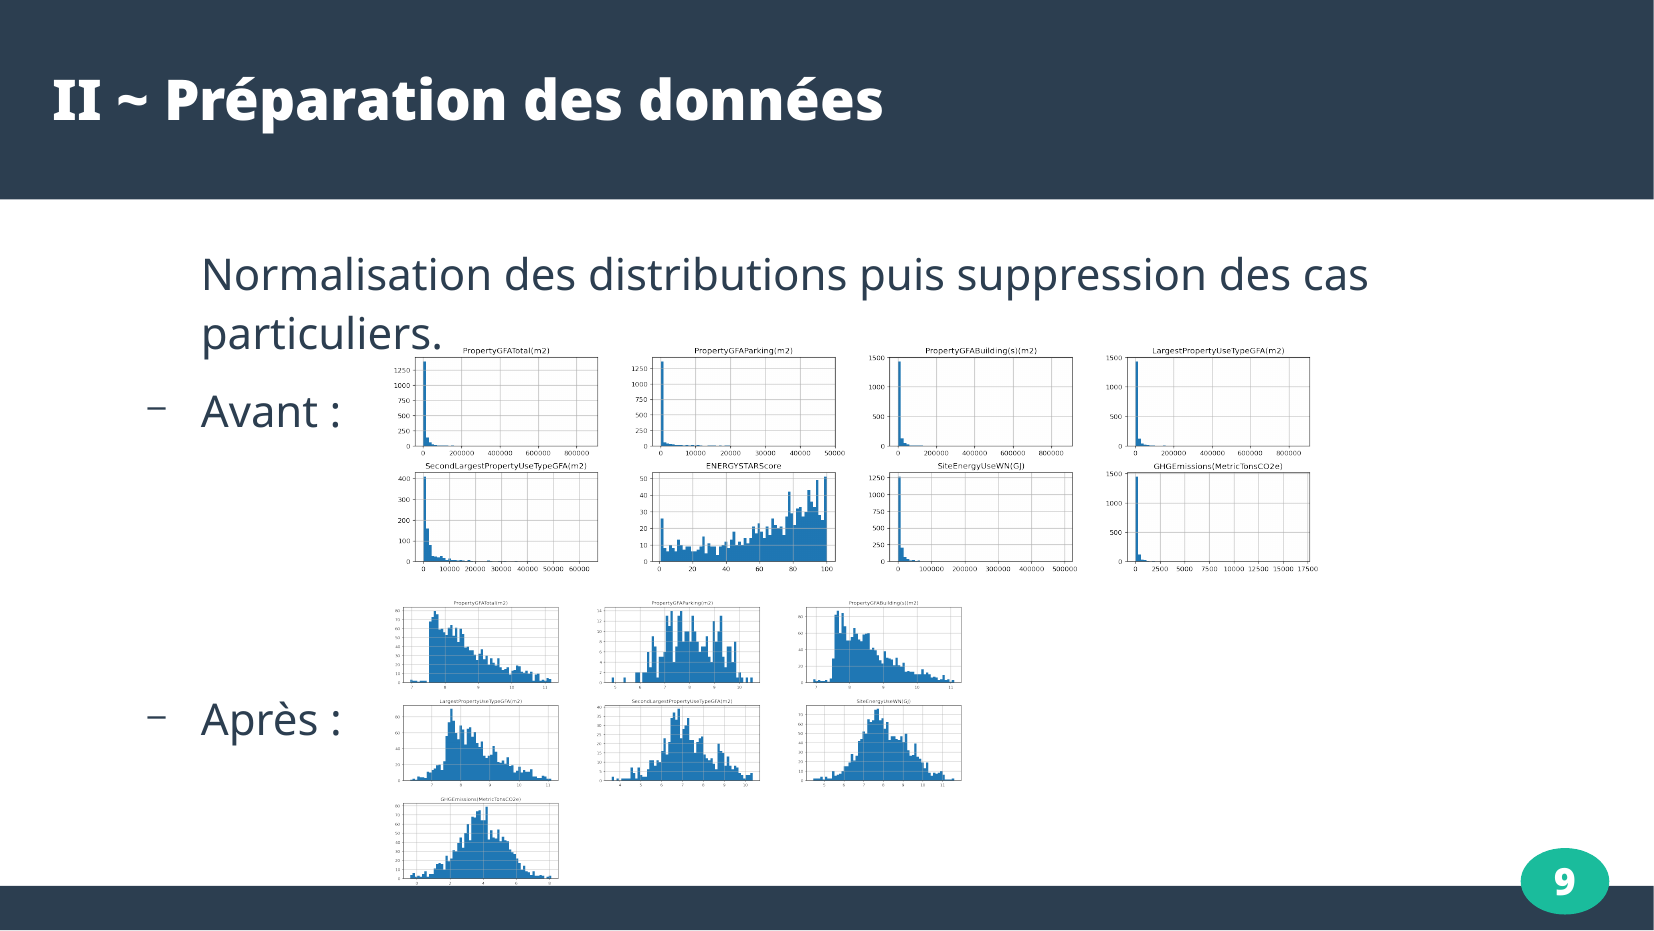

II ~ Préparation des données
# Normalisation des distributions puis suppression des cas particuliers.
Avant :
Après :
9